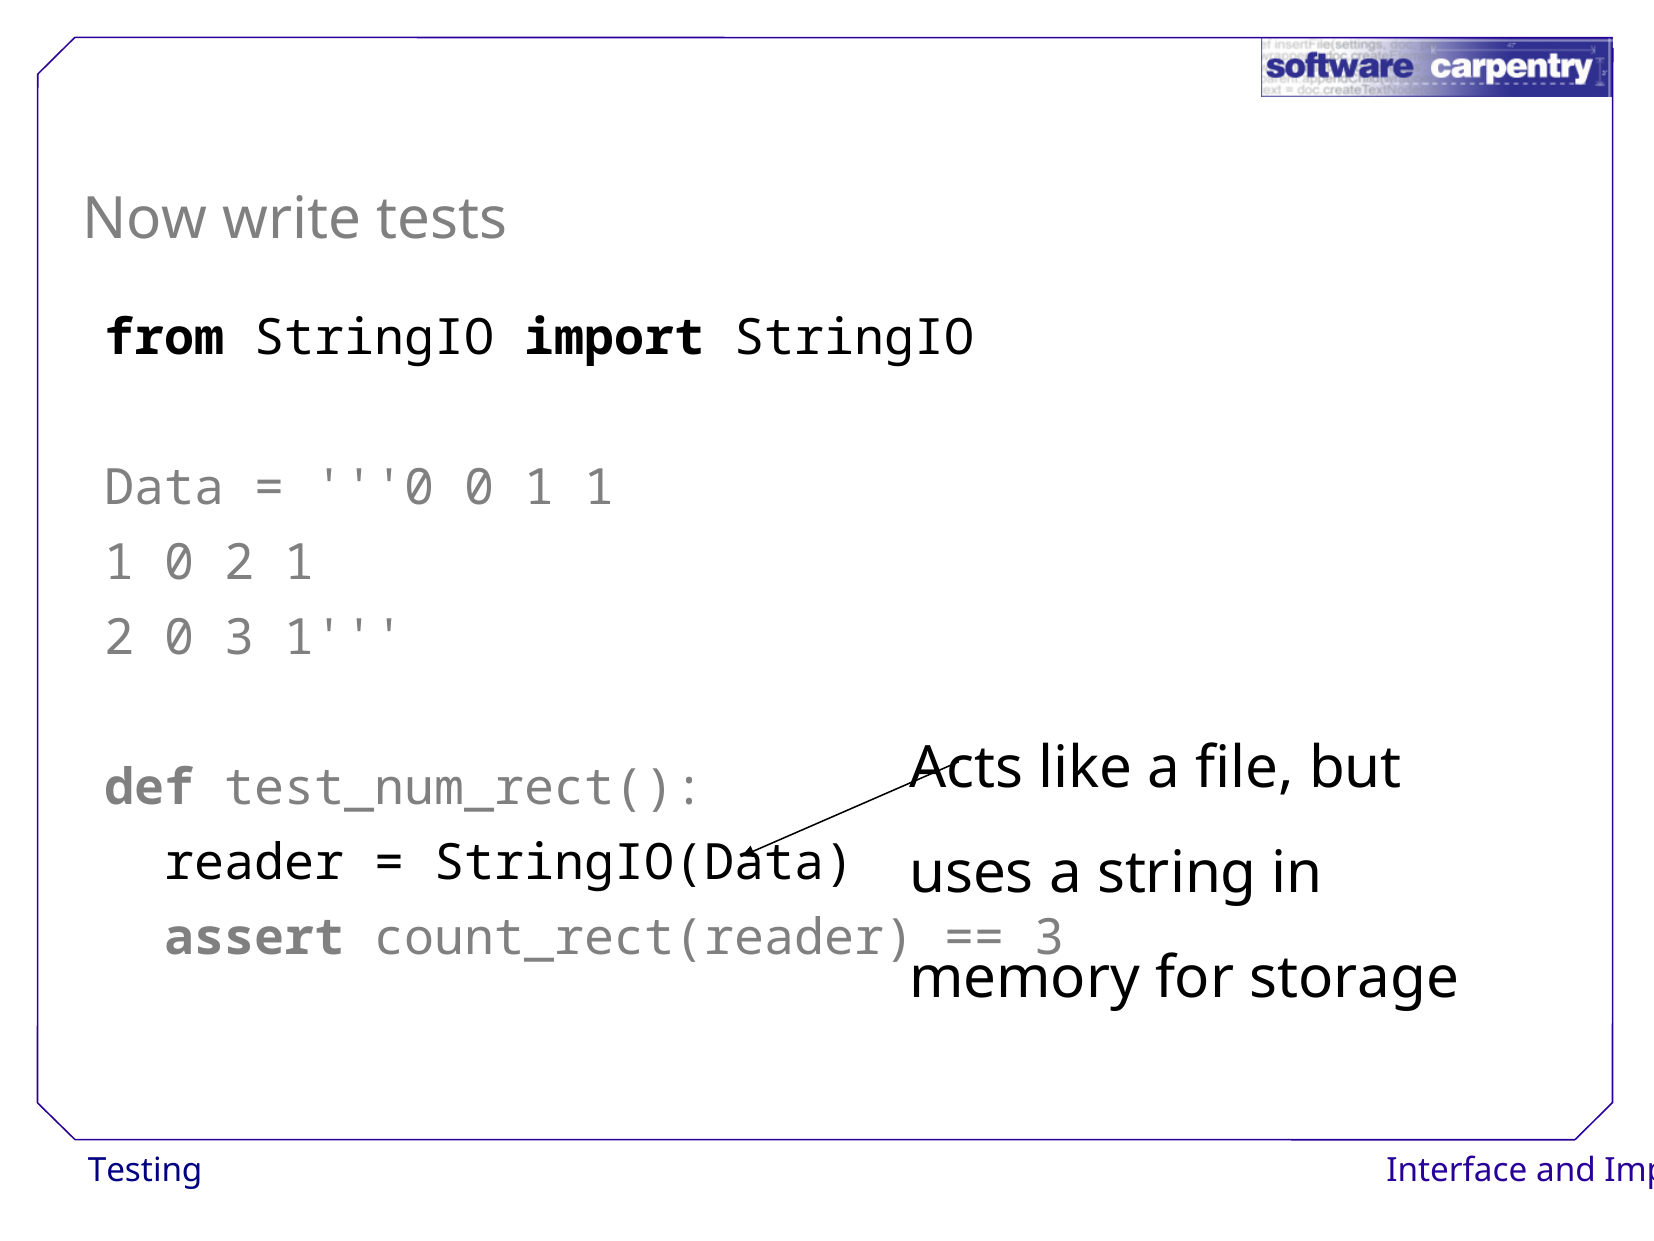

Now write tests
from StringIO import StringIO
Data = '''0 0 1 1
1 0 2 1
2 0 3 1'''
def test_num_rect():
 reader = StringIO(Data)
 assert count_rect(reader) == 3
Acts like a file, but
uses a string in
memory for storage